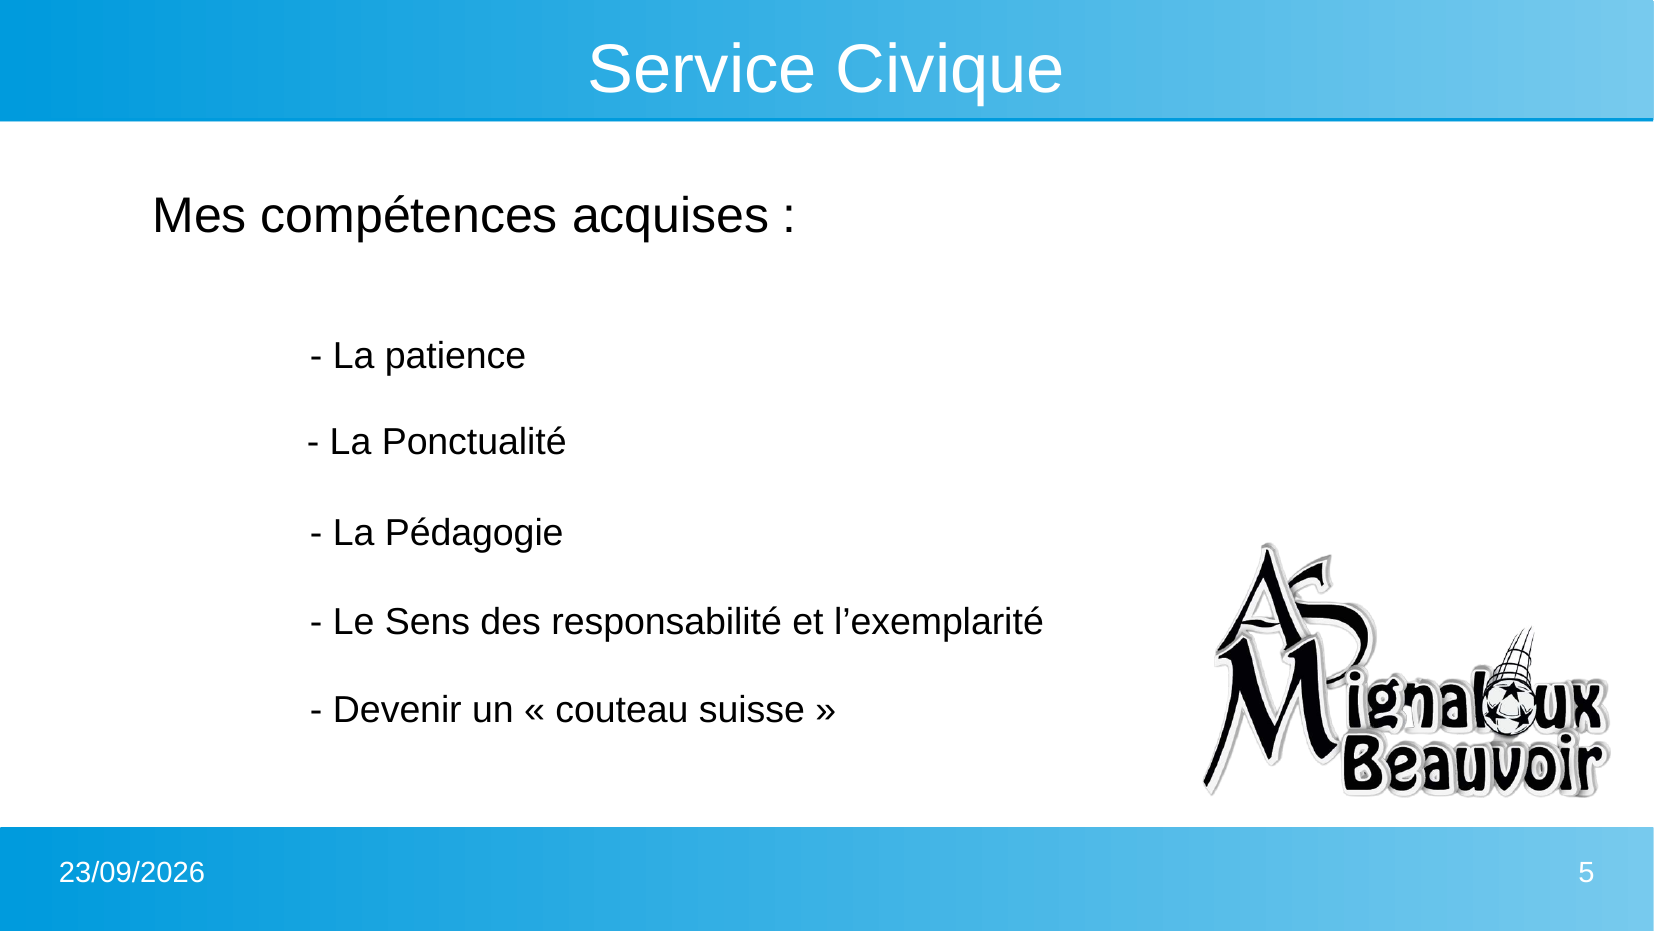

# Service Civique
Mes compétences acquises :
- La patience
- La Ponctualité
- La Pédagogie
- Le Sens des responsabilité et l’exemplarité
- Devenir un « couteau suisse »
5